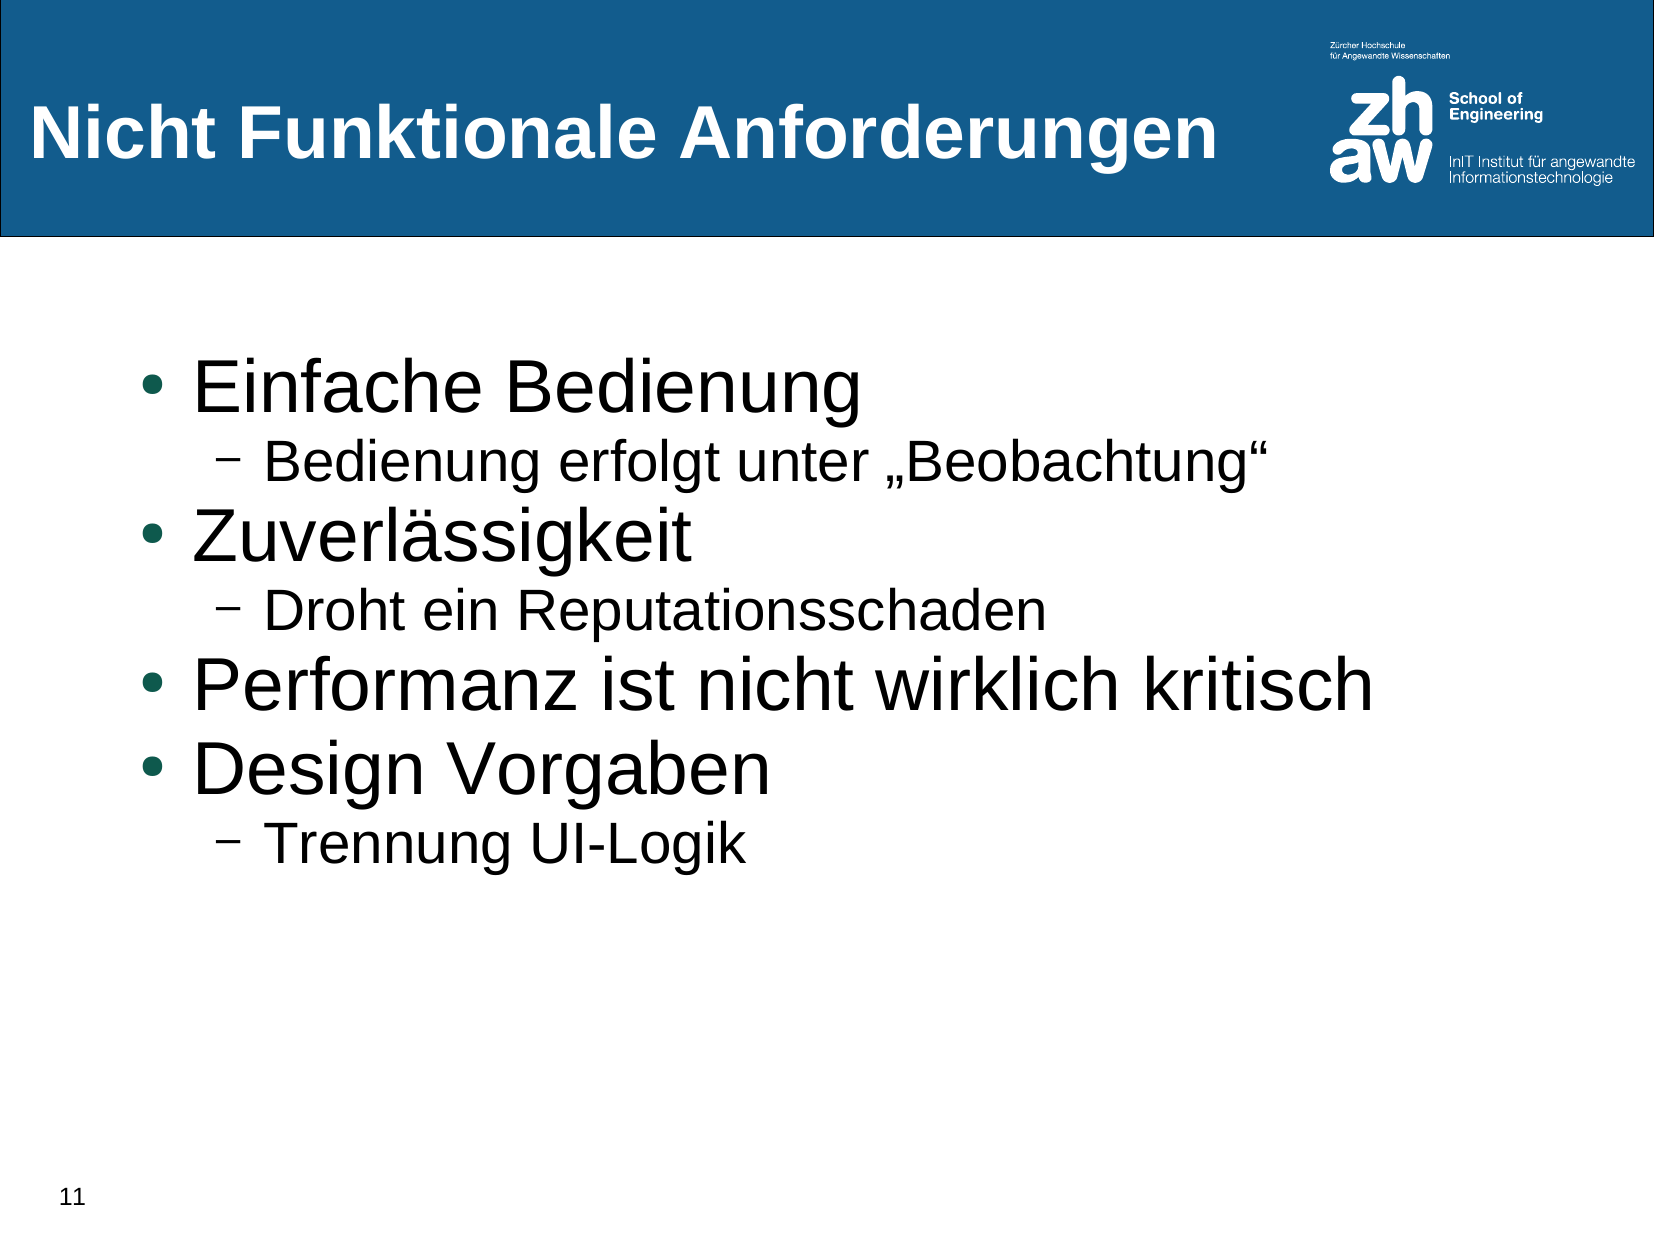

# Nicht Funktionale Anforderungen
Einfache Bedienung
Bedienung erfolgt unter „Beobachtung“
Zuverlässigkeit
Droht ein Reputationsschaden
Performanz ist nicht wirklich kritisch
Design Vorgaben
Trennung UI-Logik